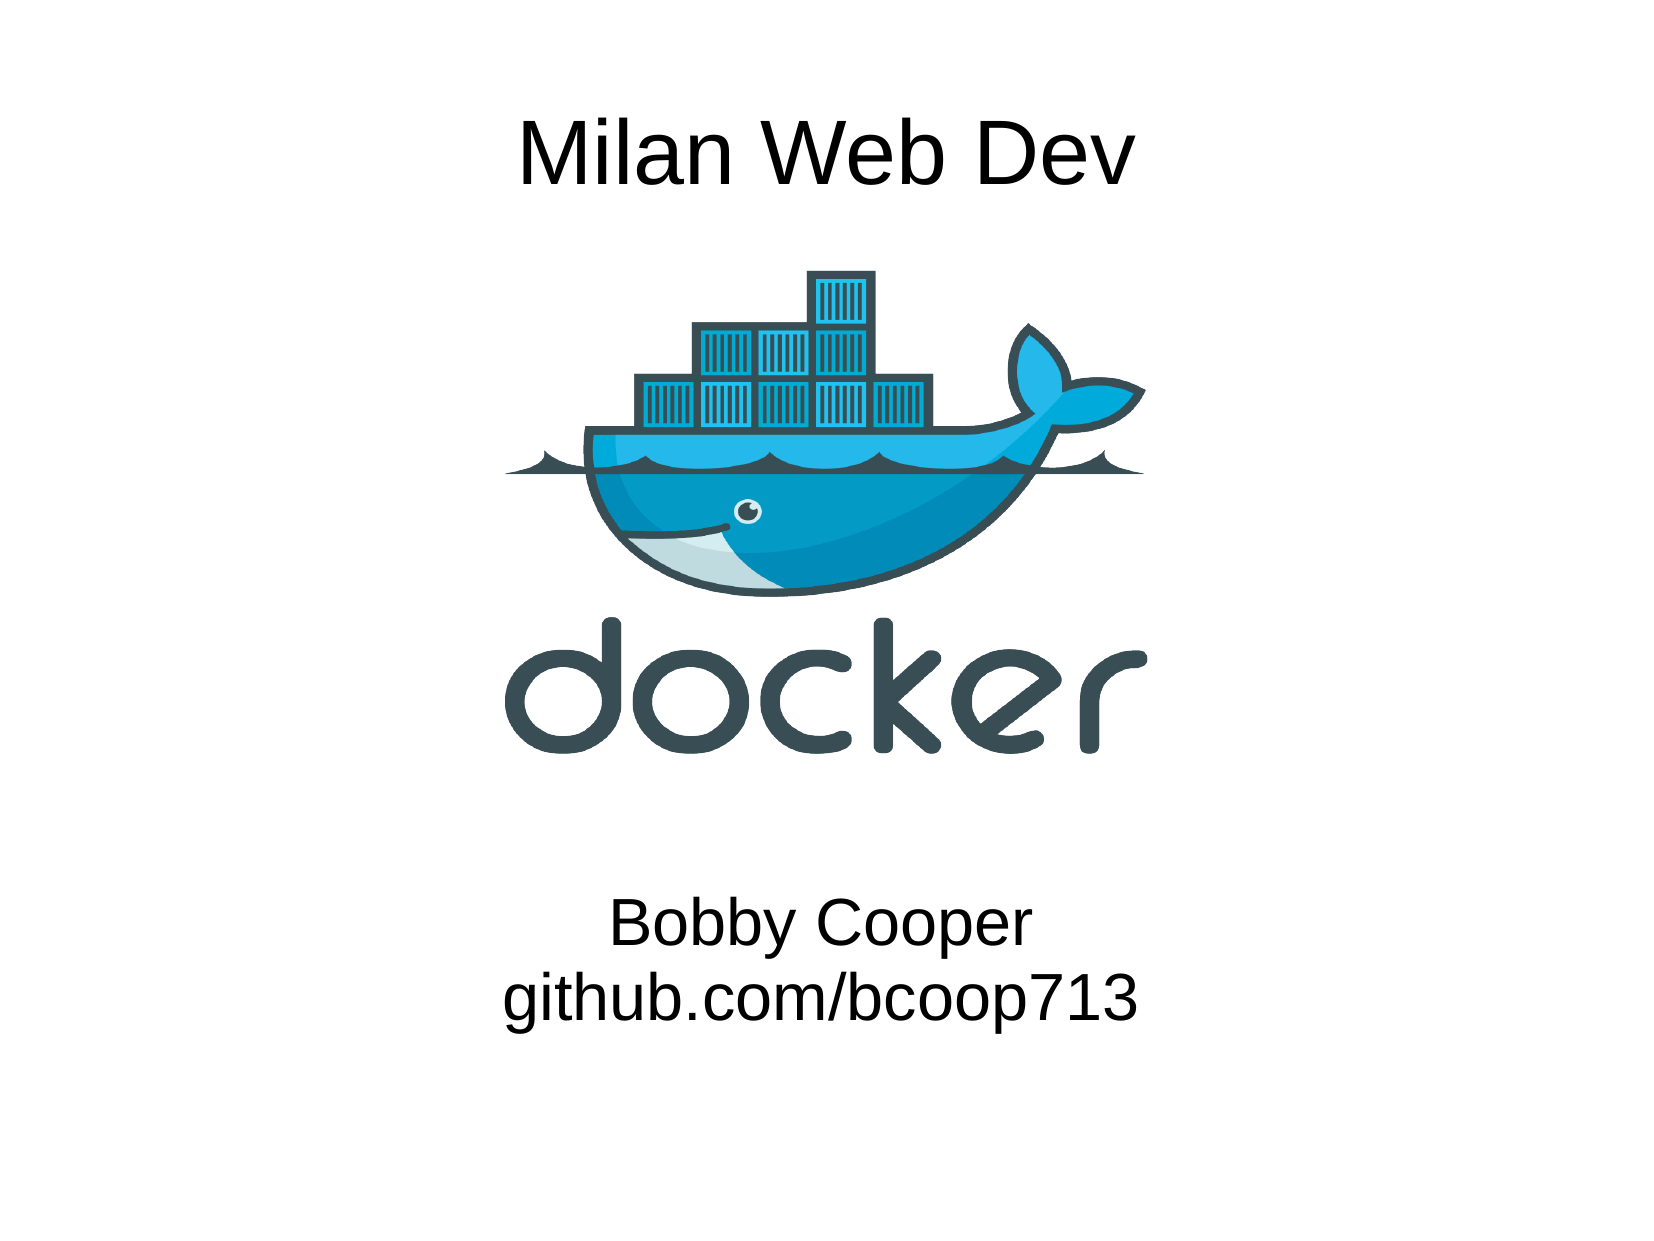

# Milan Web Dev
Bobby Cooper
github.com/bcoop713